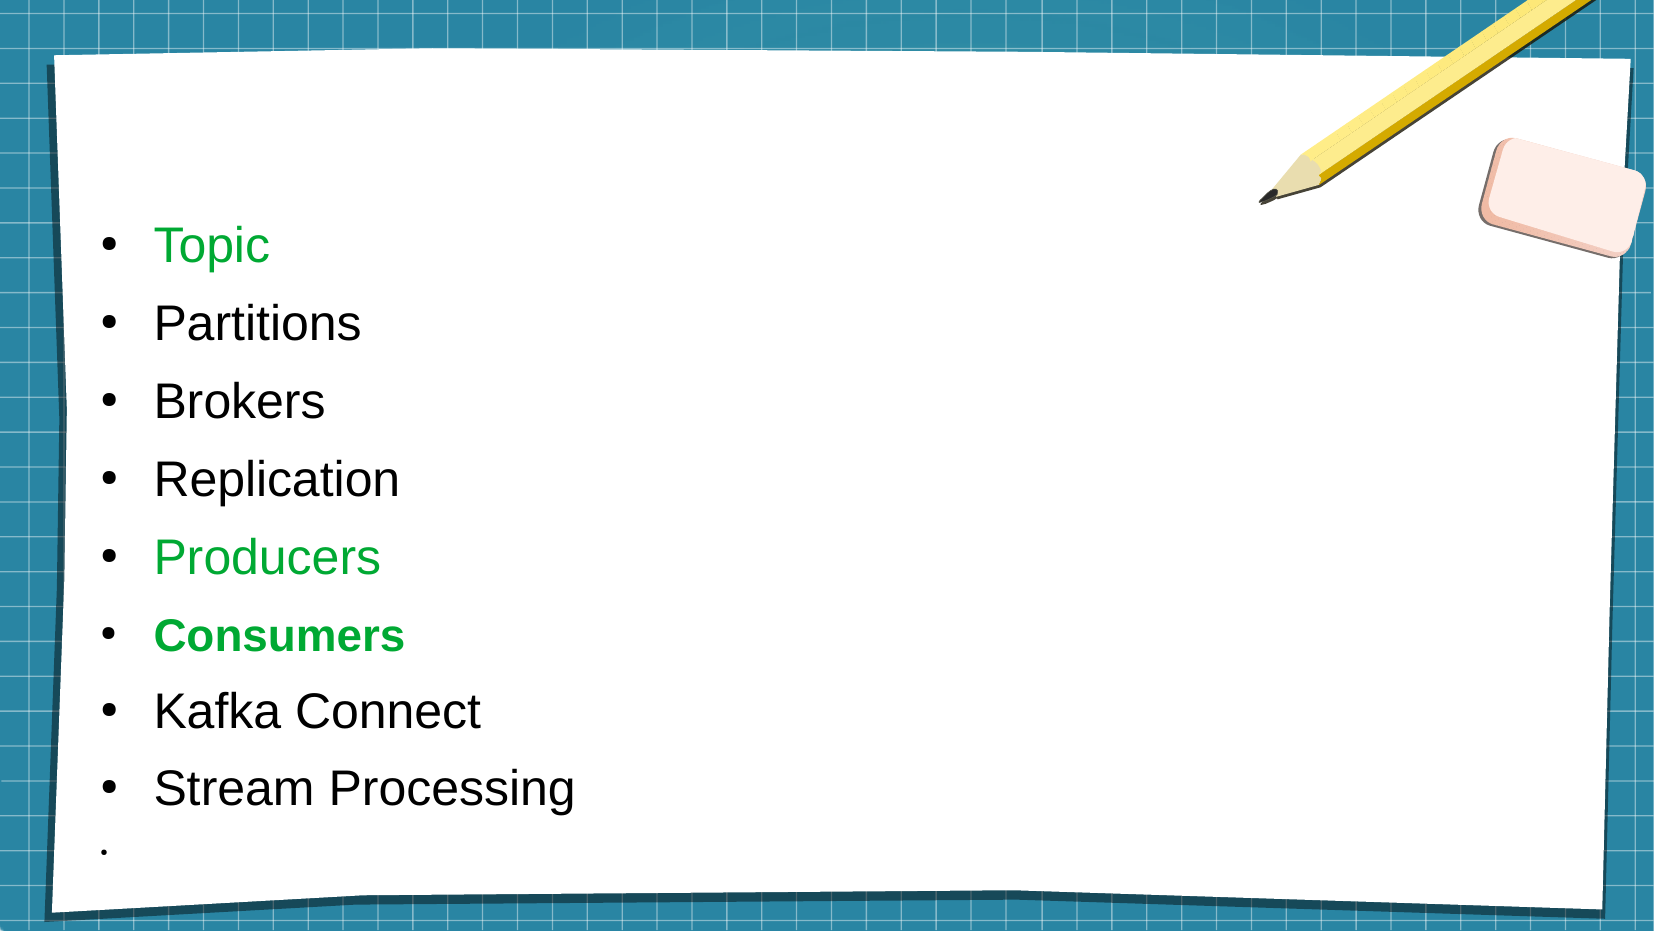

#
Topic
Partitions
Brokers
Replication
Producers
Consumers
Kafka Connect
Stream Processing